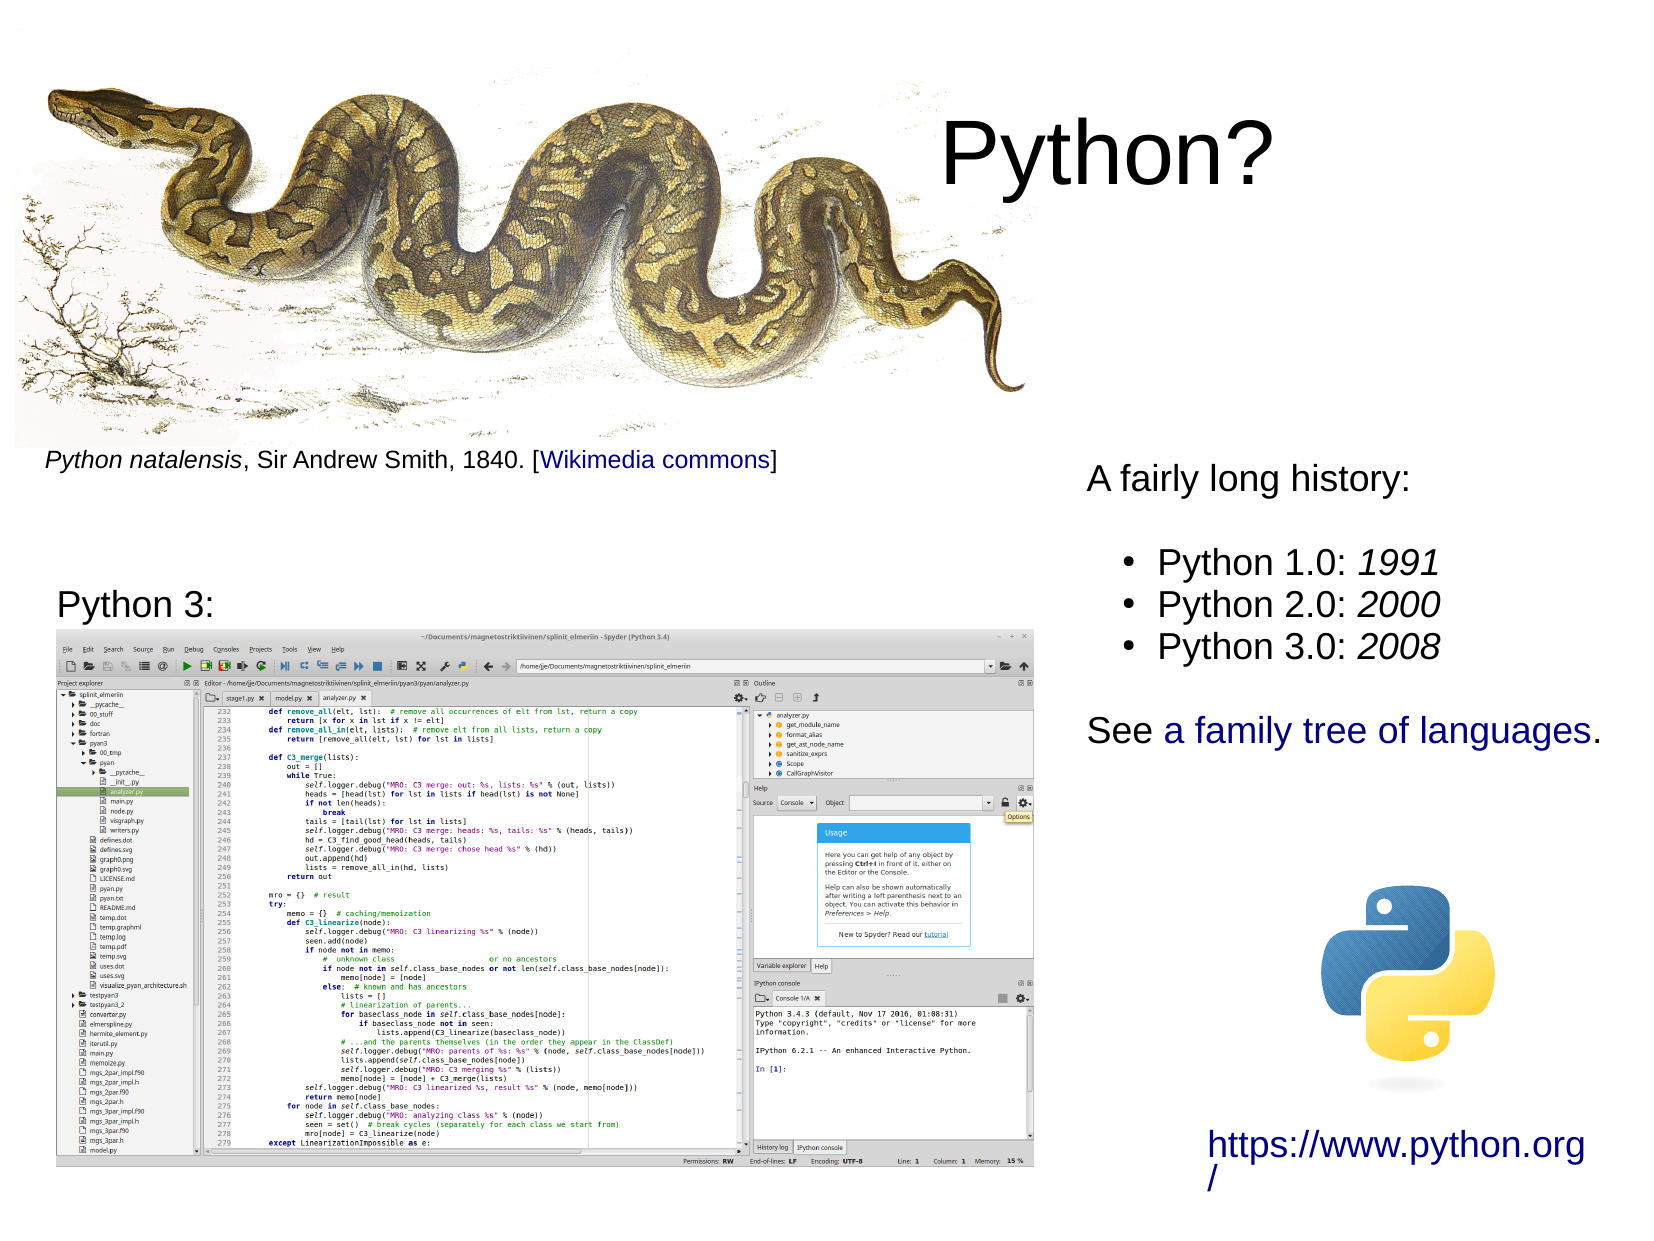

# Python?
Python natalensis, Sir Andrew Smith, 1840. [Wikimedia commons]
A fairly long history:
Python 1.0: 1991
Python 2.0: 2000
Python 3.0: 2008
See a family tree of languages.
Python 3:
https://www.python.org/